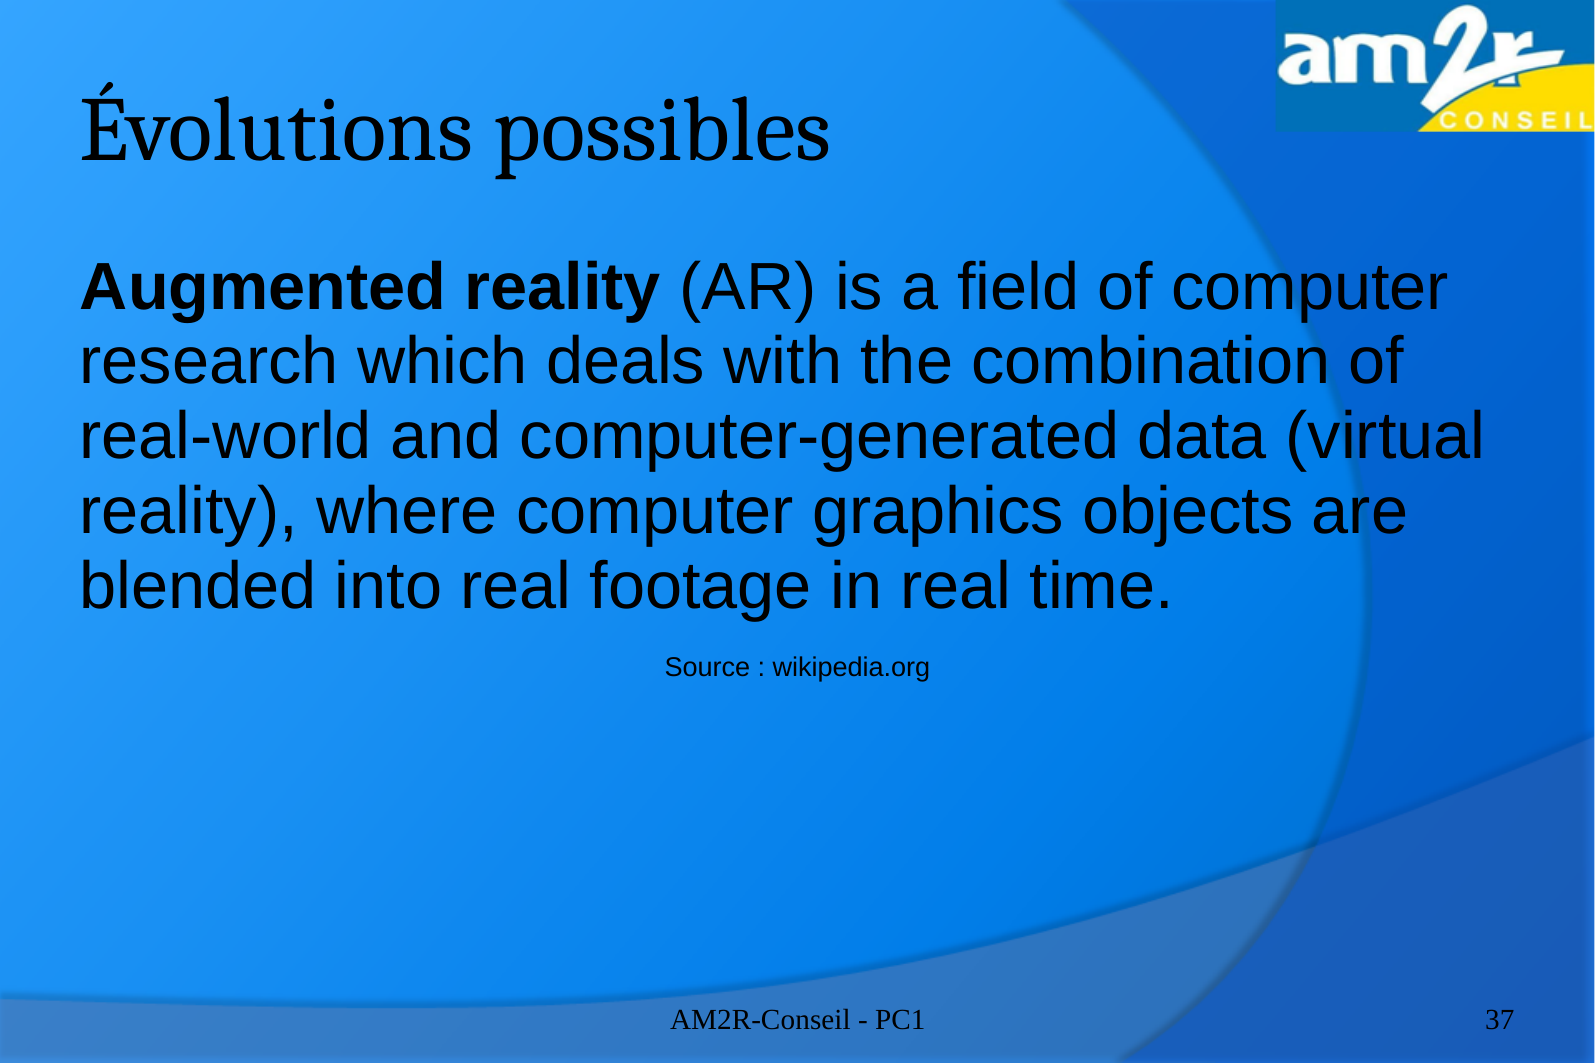

# Évolutions possibles
Augmented reality (AR) is a field of computer research which deals with the combination of real-world and computer-generated data (virtual reality), where computer graphics objects are blended into real footage in real time.
Source : wikipedia.org
AM2R-Conseil - PC1
37